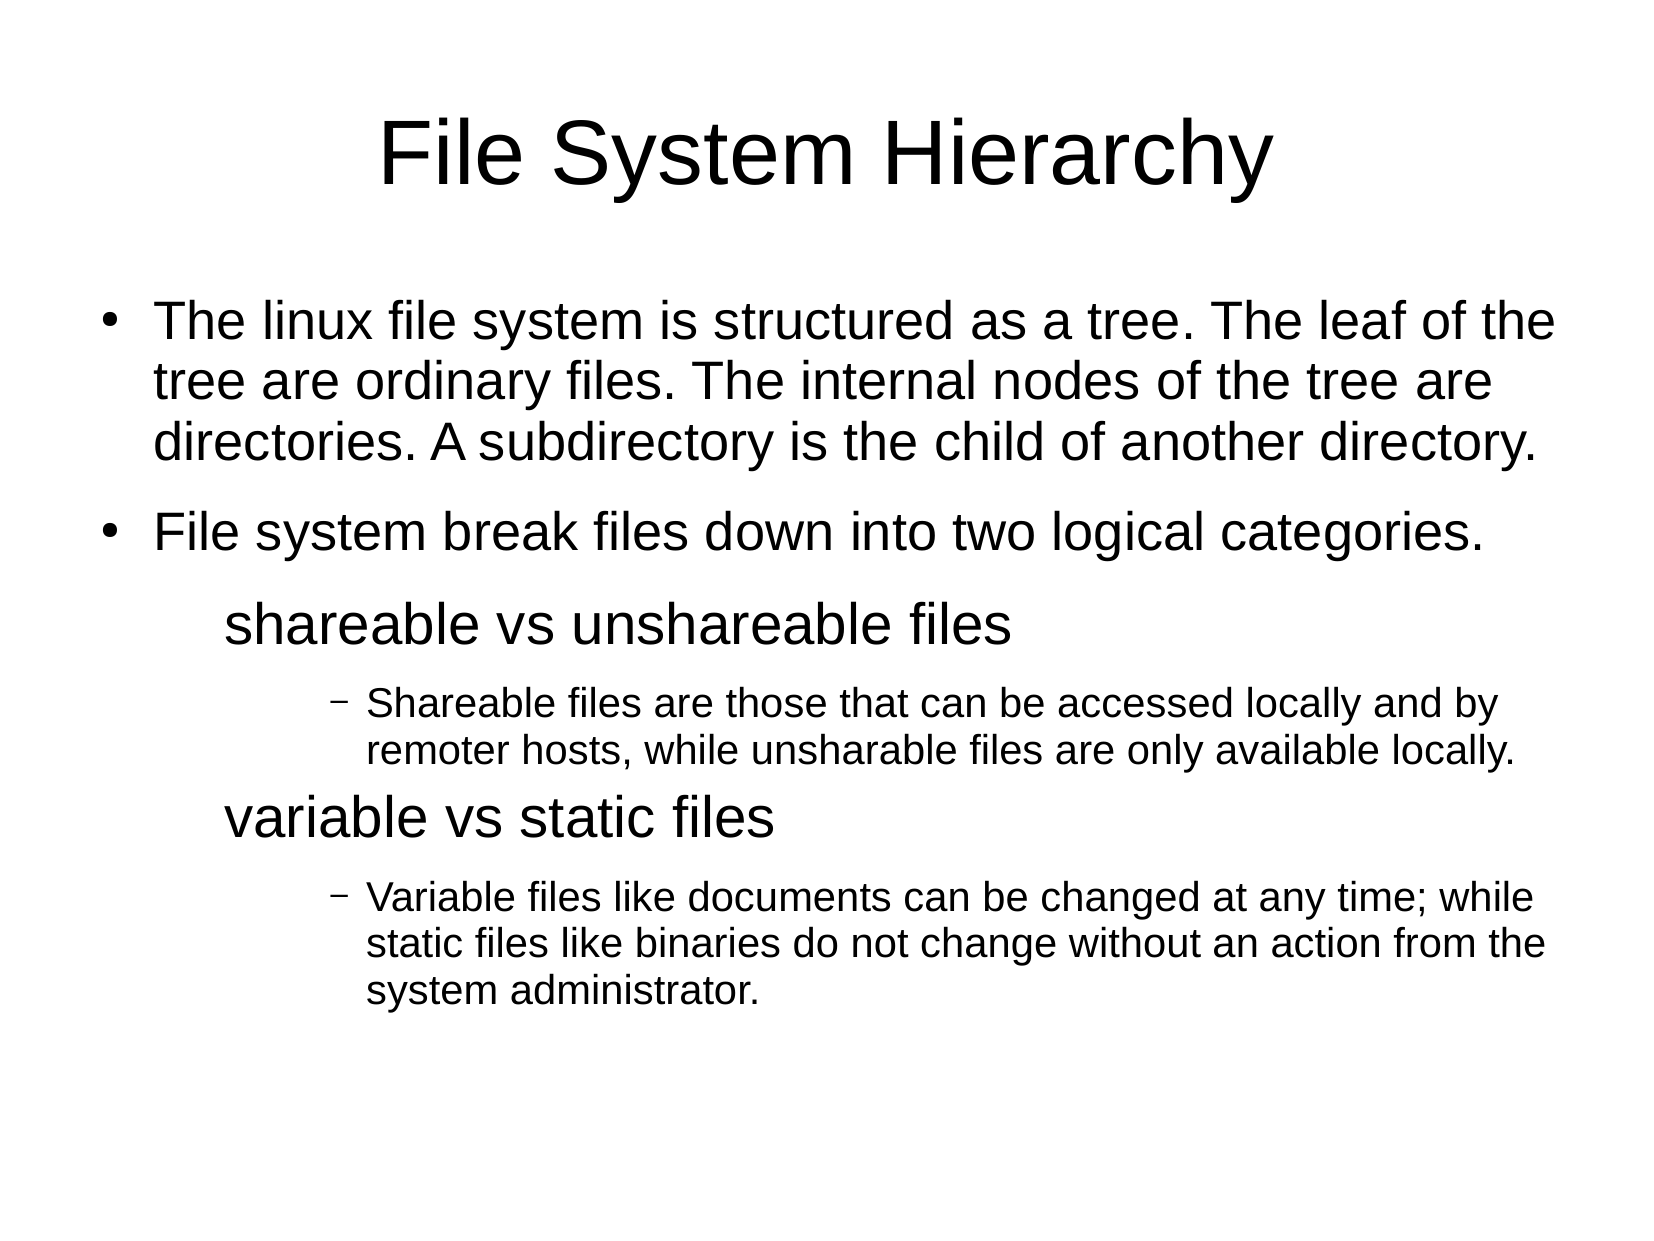

# File System Hierarchy
The linux file system is structured as a tree. The leaf of the tree are ordinary files. The internal nodes of the tree are directories. A subdirectory is the child of another directory.
File system break files down into two logical categories.
shareable vs unshareable files
Shareable files are those that can be accessed locally and by remoter hosts, while unsharable files are only available locally.
variable vs static files
Variable files like documents can be changed at any time; while static files like binaries do not change without an action from the system administrator.